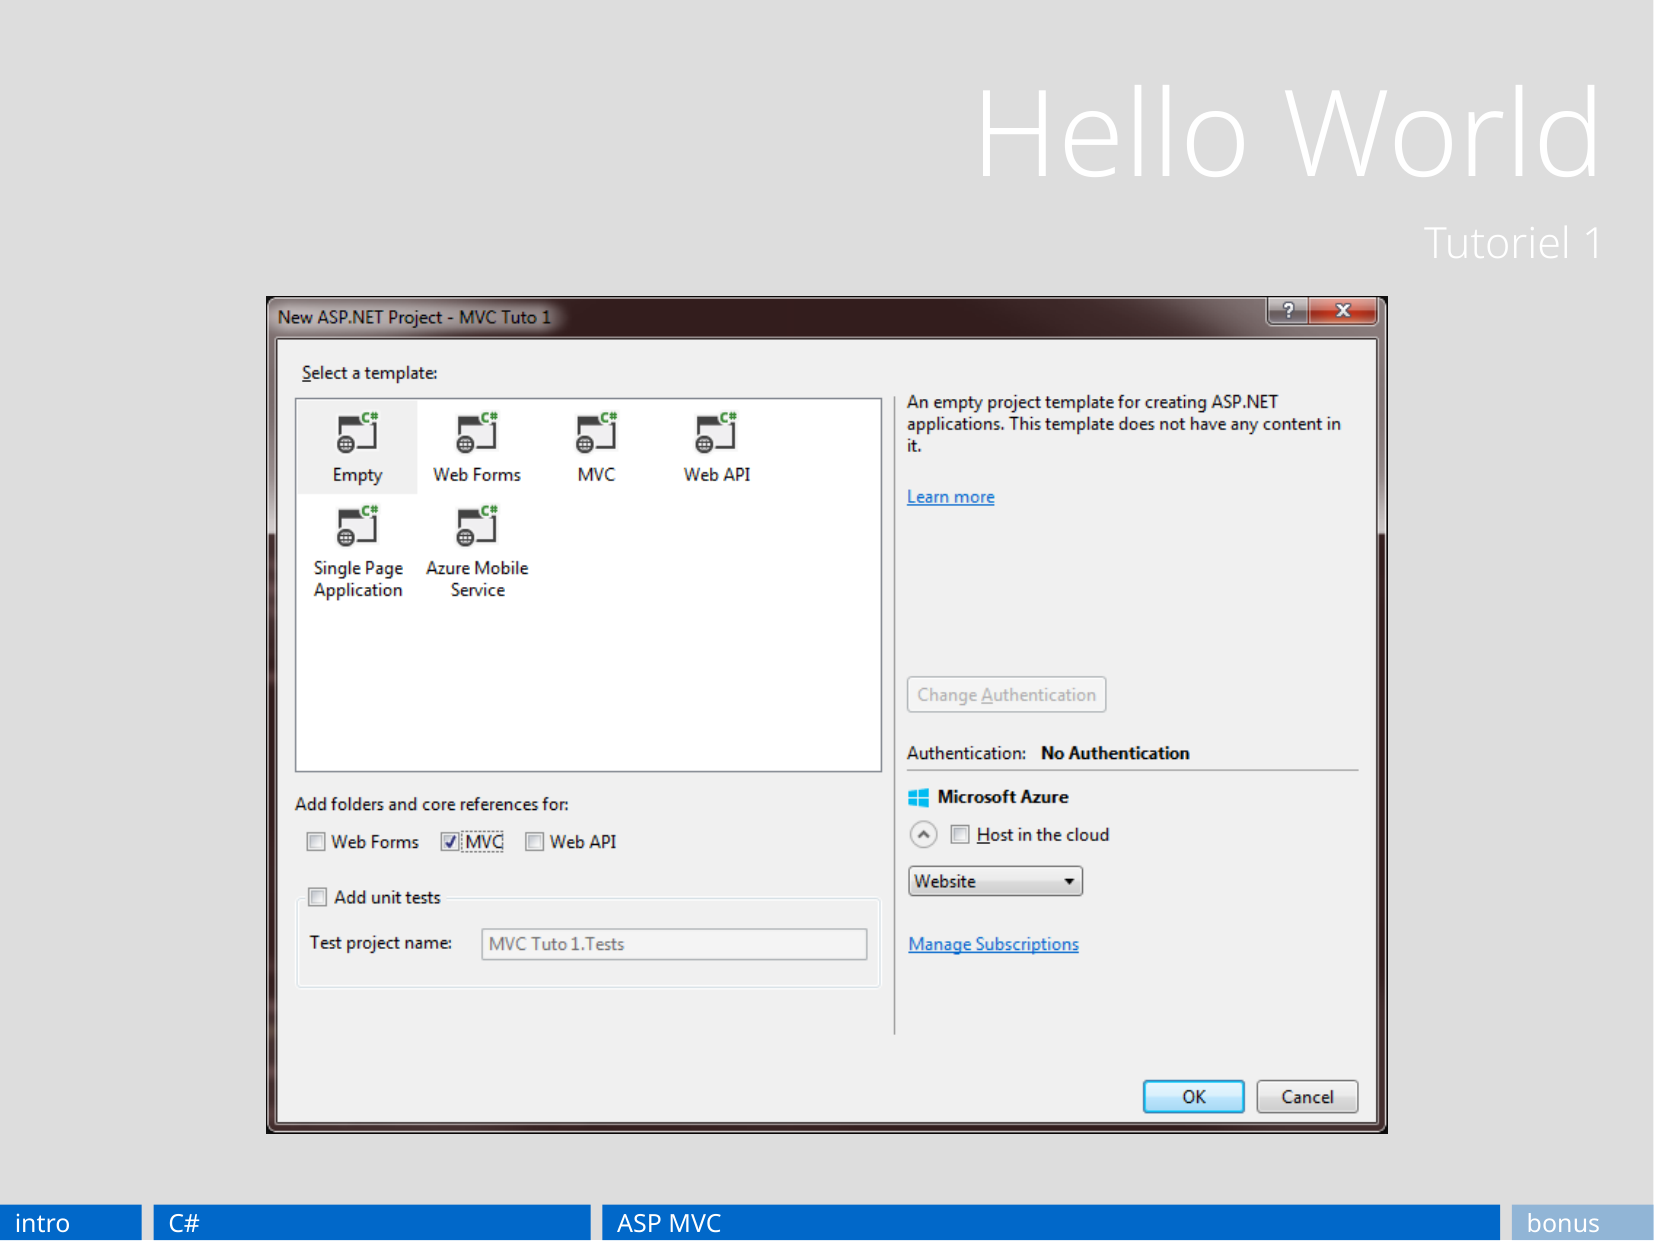

# Hello World
Tutoriel 1
intro
C#
ASP MVC
bonus